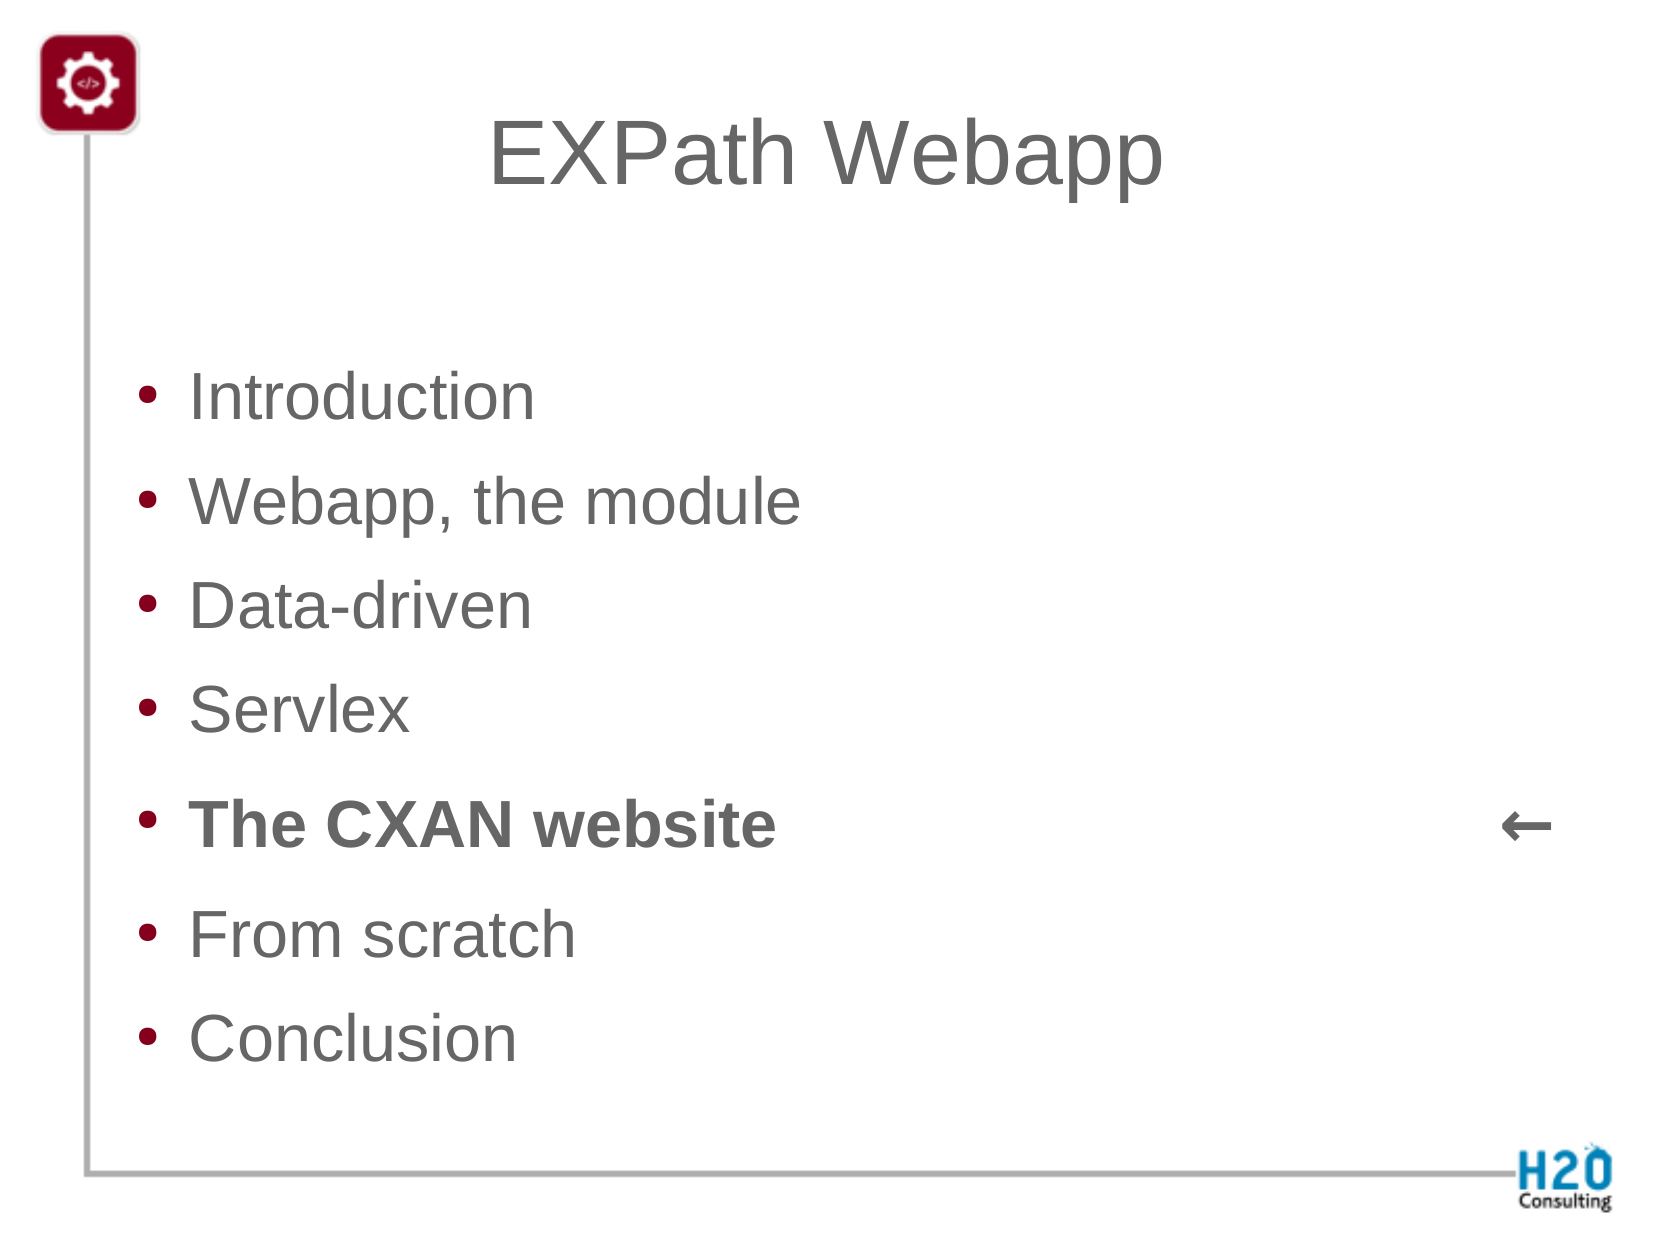

# EXPath Webapp
Introduction
Webapp, the module
Data-driven
Servlex
The CXAN website										 ←
From scratch
Conclusion